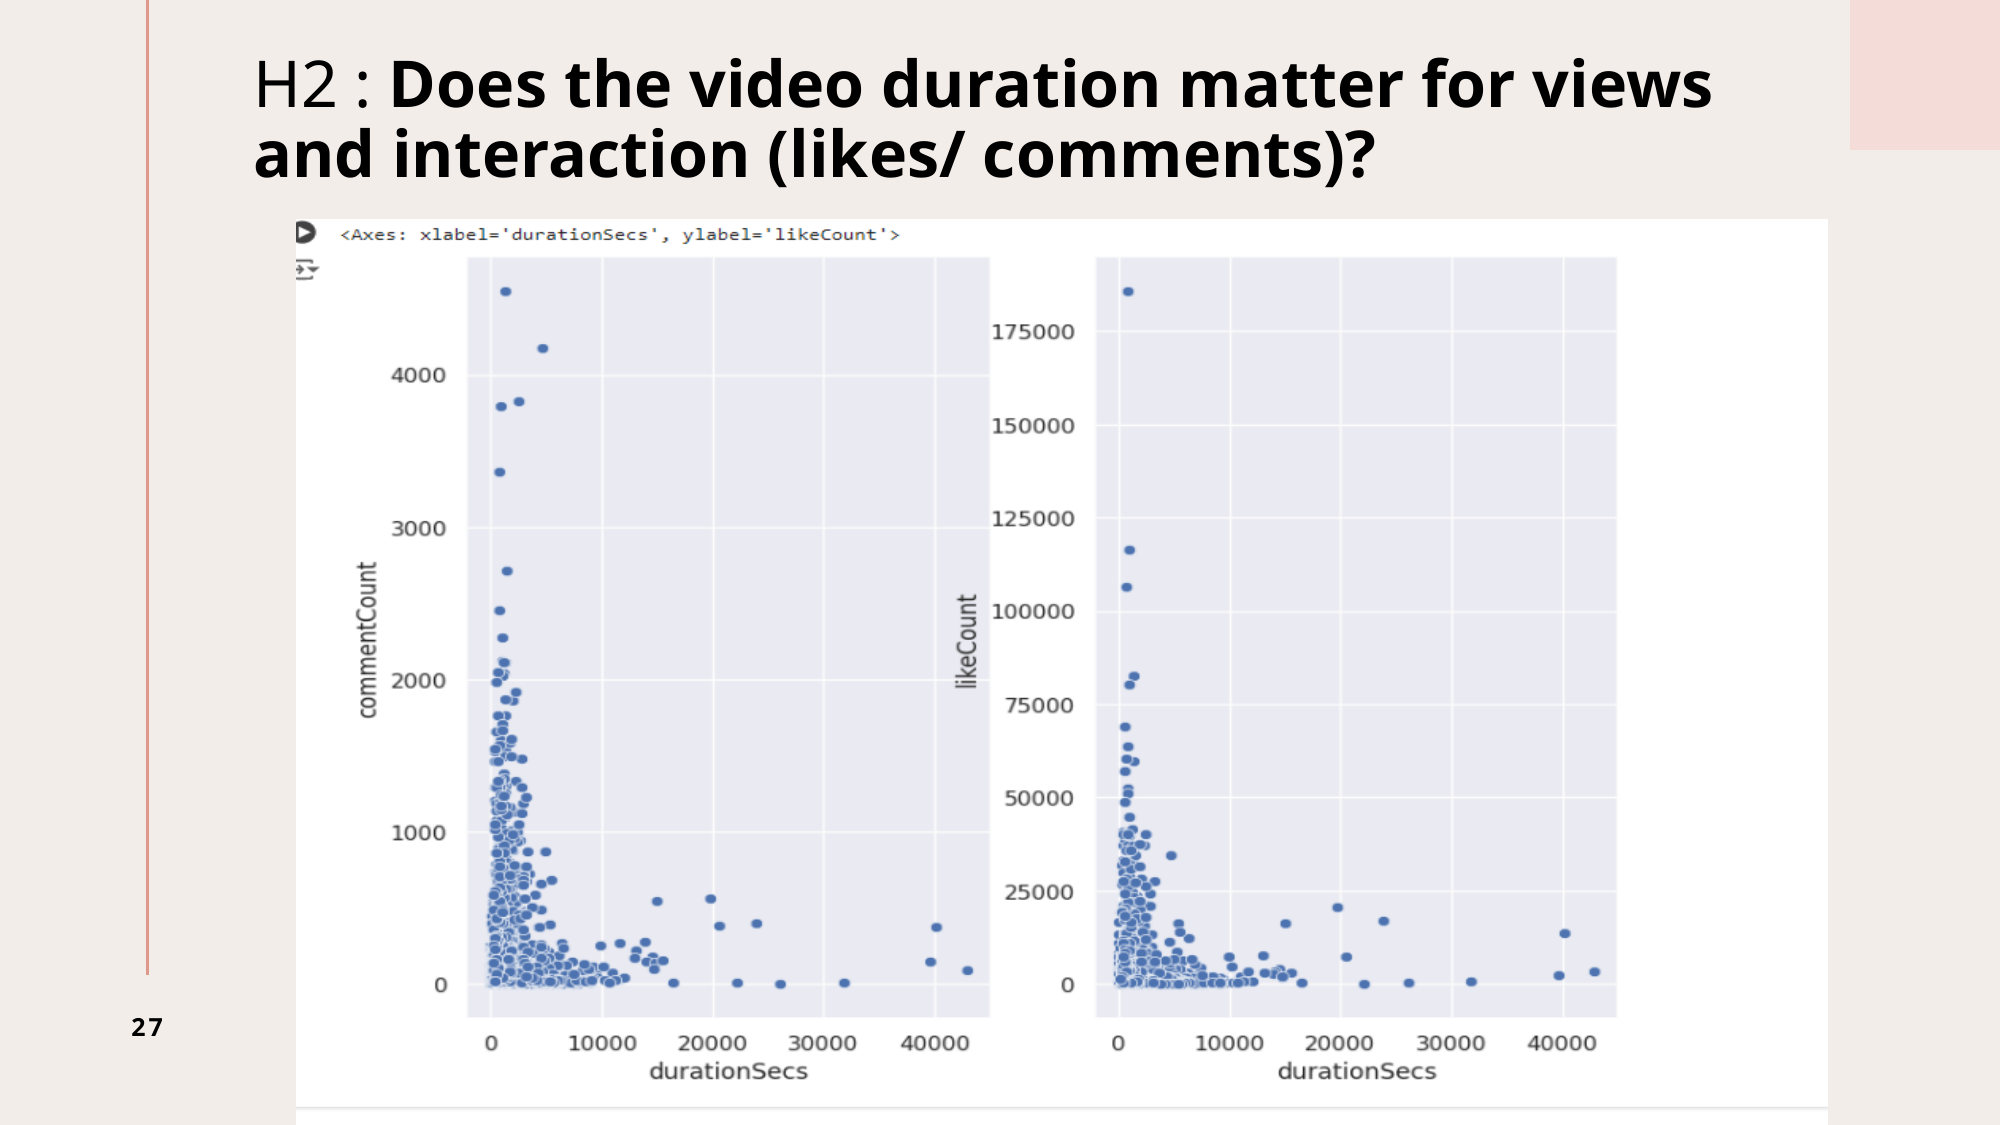

# H2 : Does the video duration matter for views and interaction (likes/ comments)?